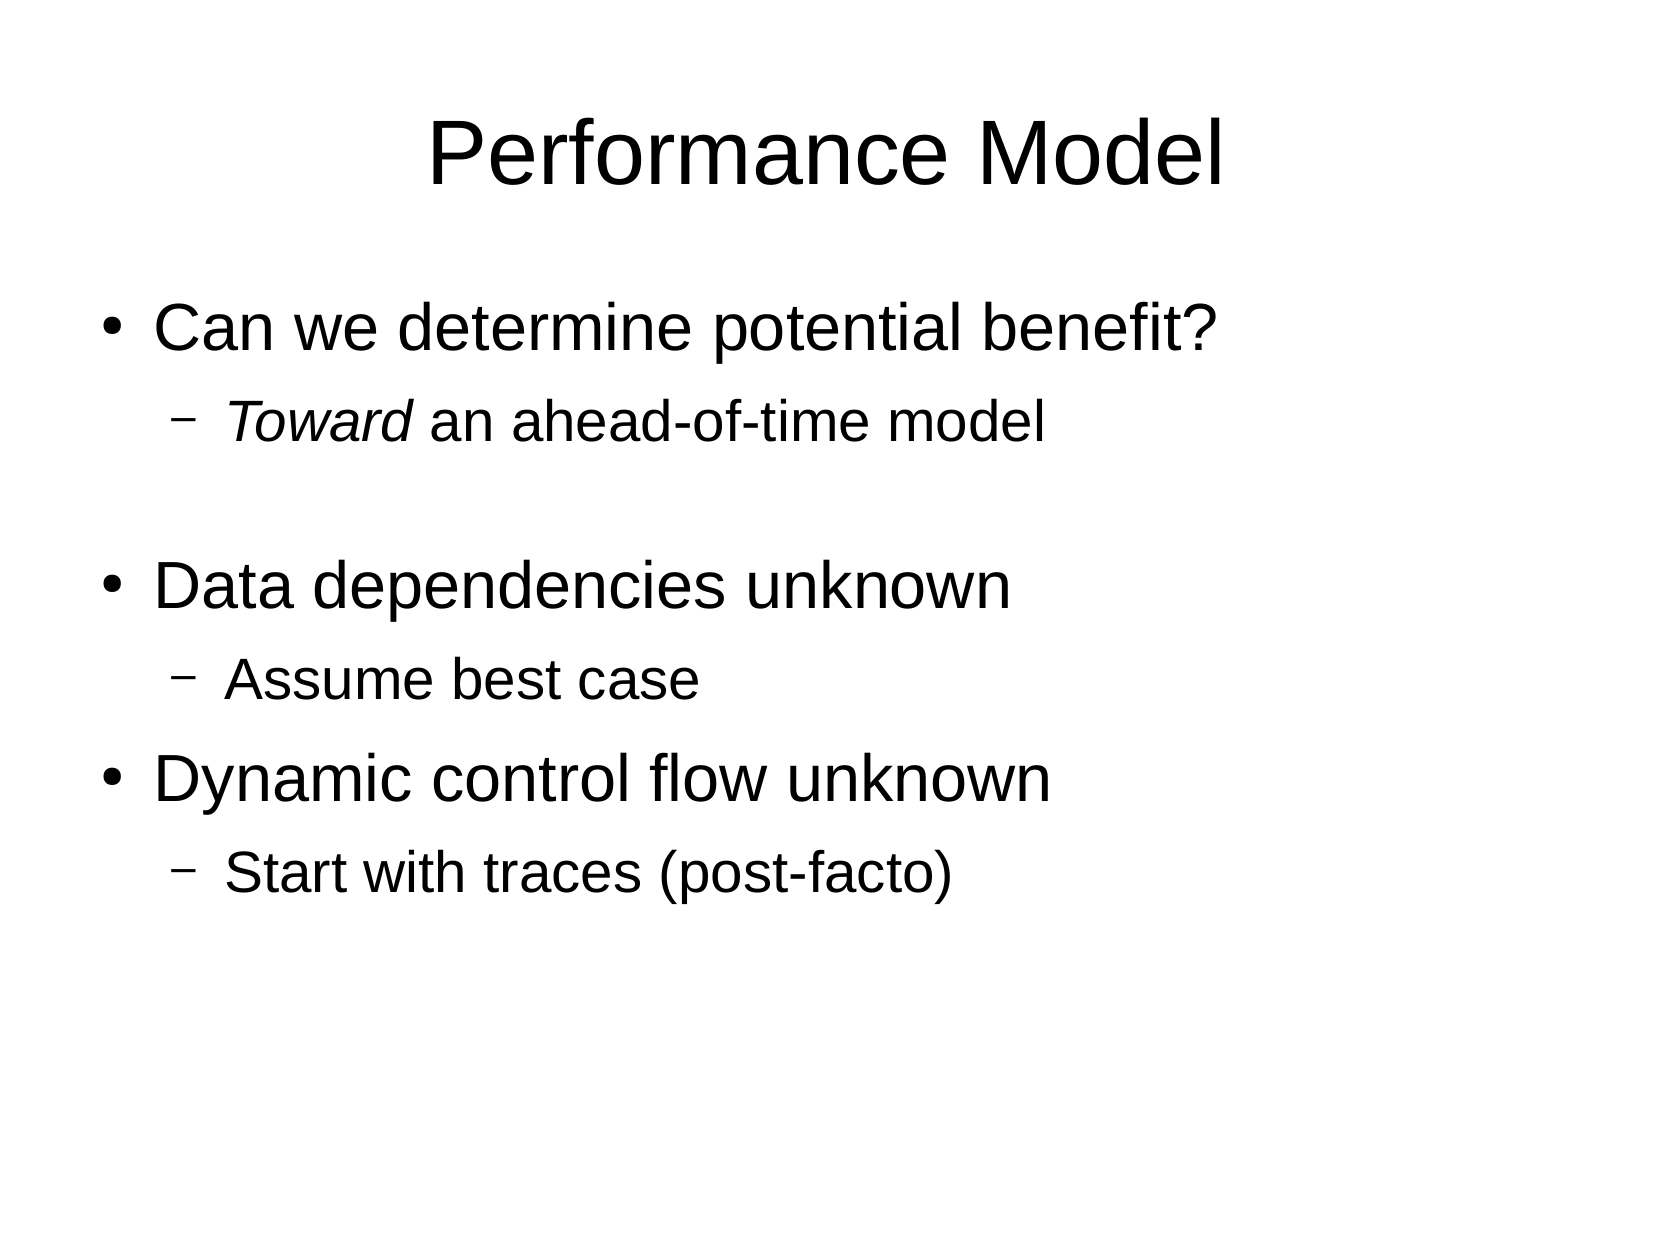

# Performance Model
Can we determine potential benefit?
Toward an ahead-of-time model
Data dependencies unknown
Assume best case
Dynamic control flow unknown
Start with traces (post-facto)